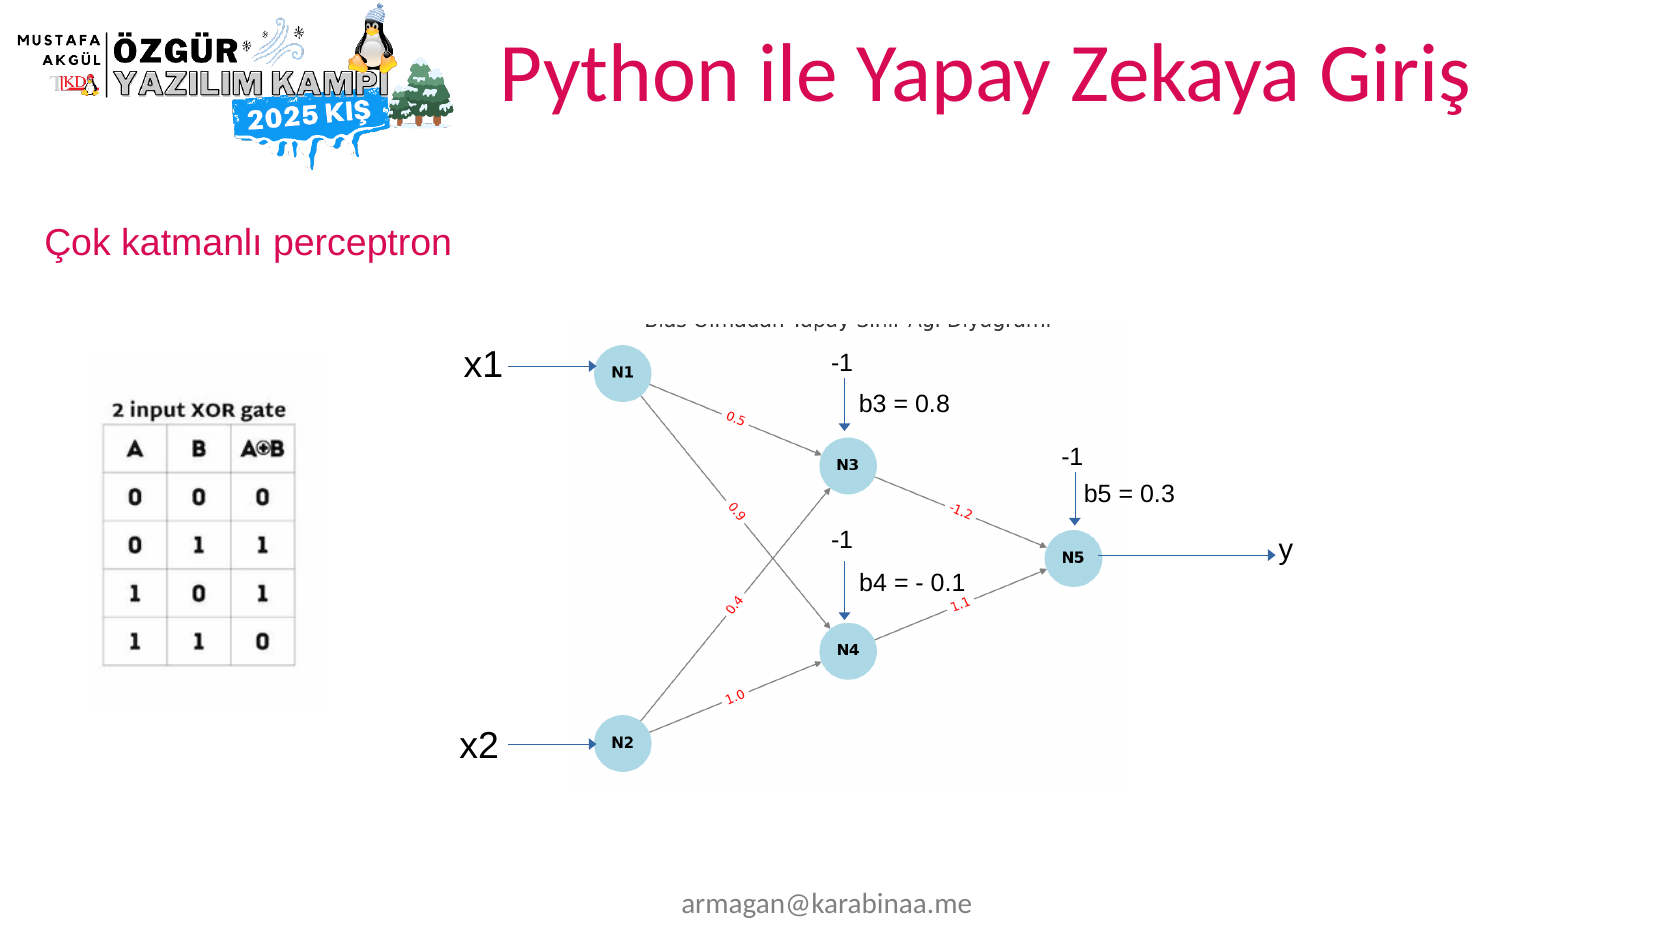

Python ile Yapay Zekaya Giriş
Çok katmanlı perceptron
x1
-1
b3 = 0.8
-1
b5 = 0.3
-1
y
b4 = - 0.1
x2
armagan@karabinaa.me